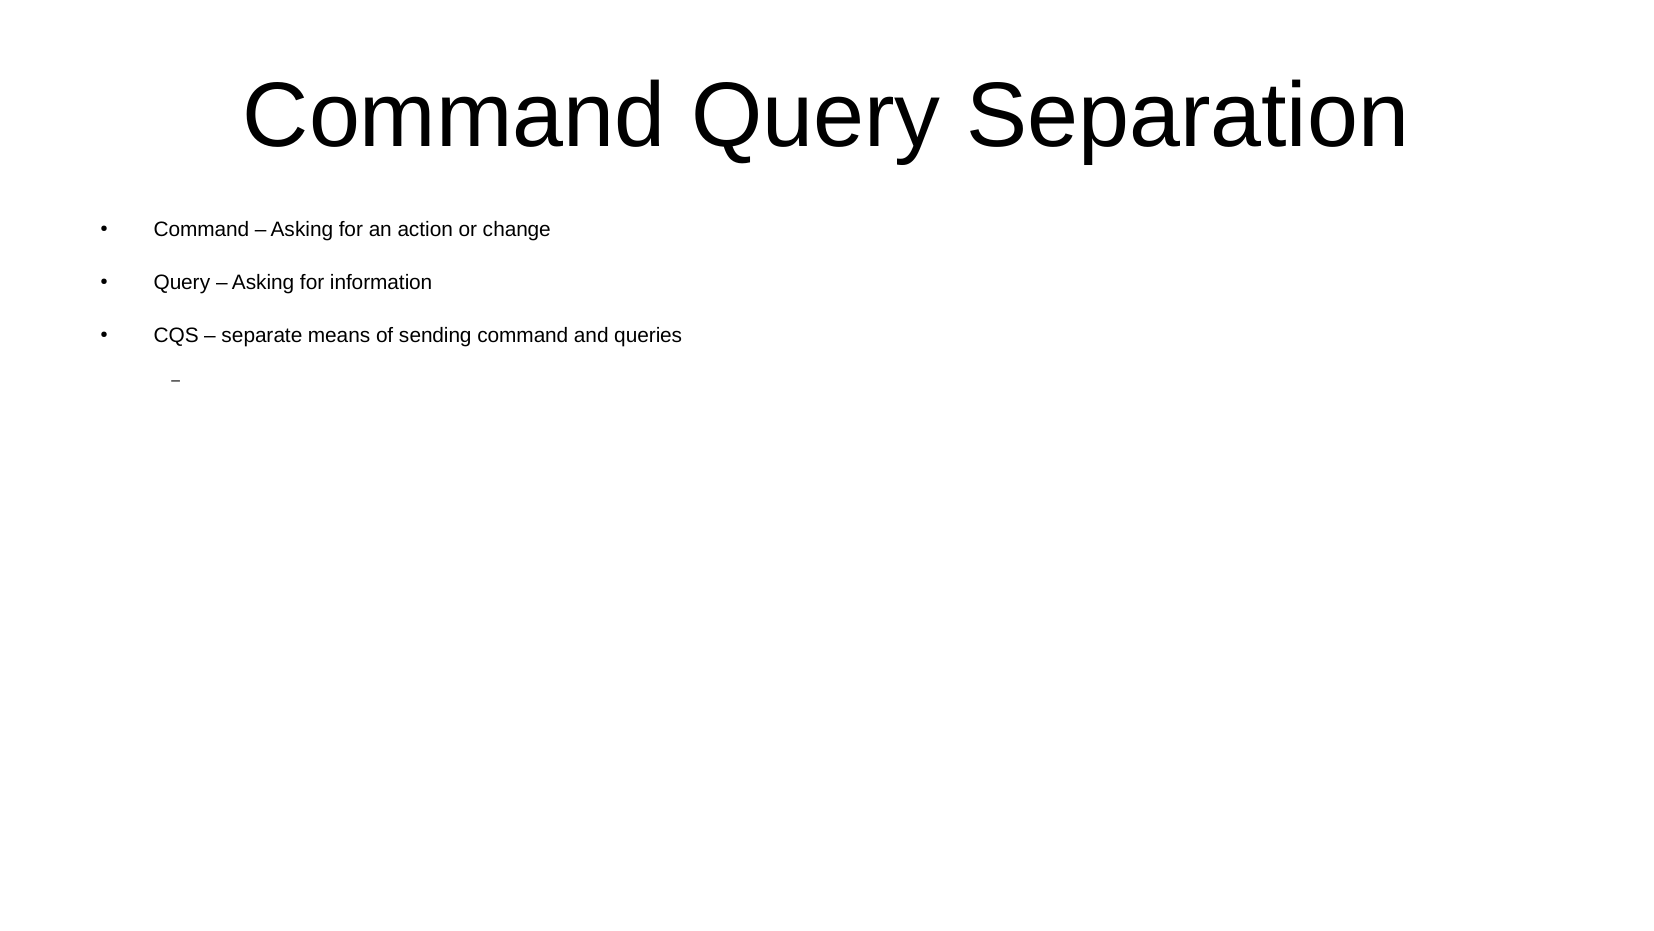

# Command Query Separation
Command – Asking for an action or change
Query – Asking for information
CQS – separate means of sending command and queries